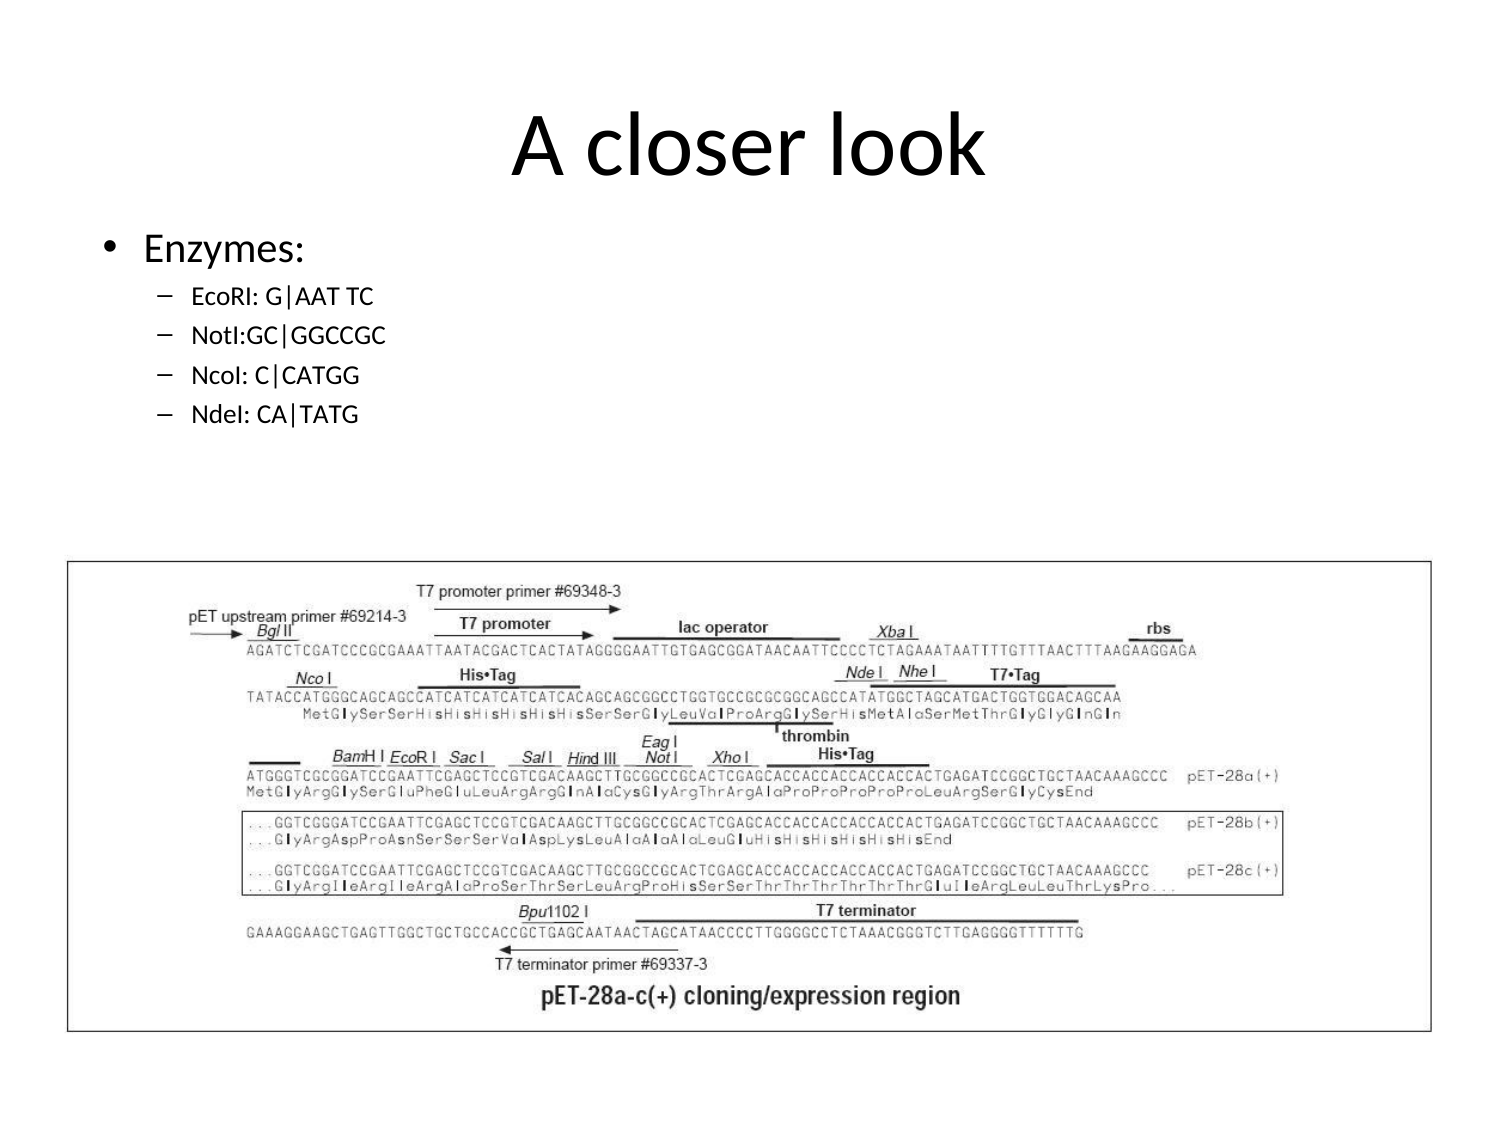

# A closer look
Enzymes:
EcoRI: G|AAT TC
NotI:GC|GGCCGC
NcoI: C|CATGG
NdeI: CA|TATG